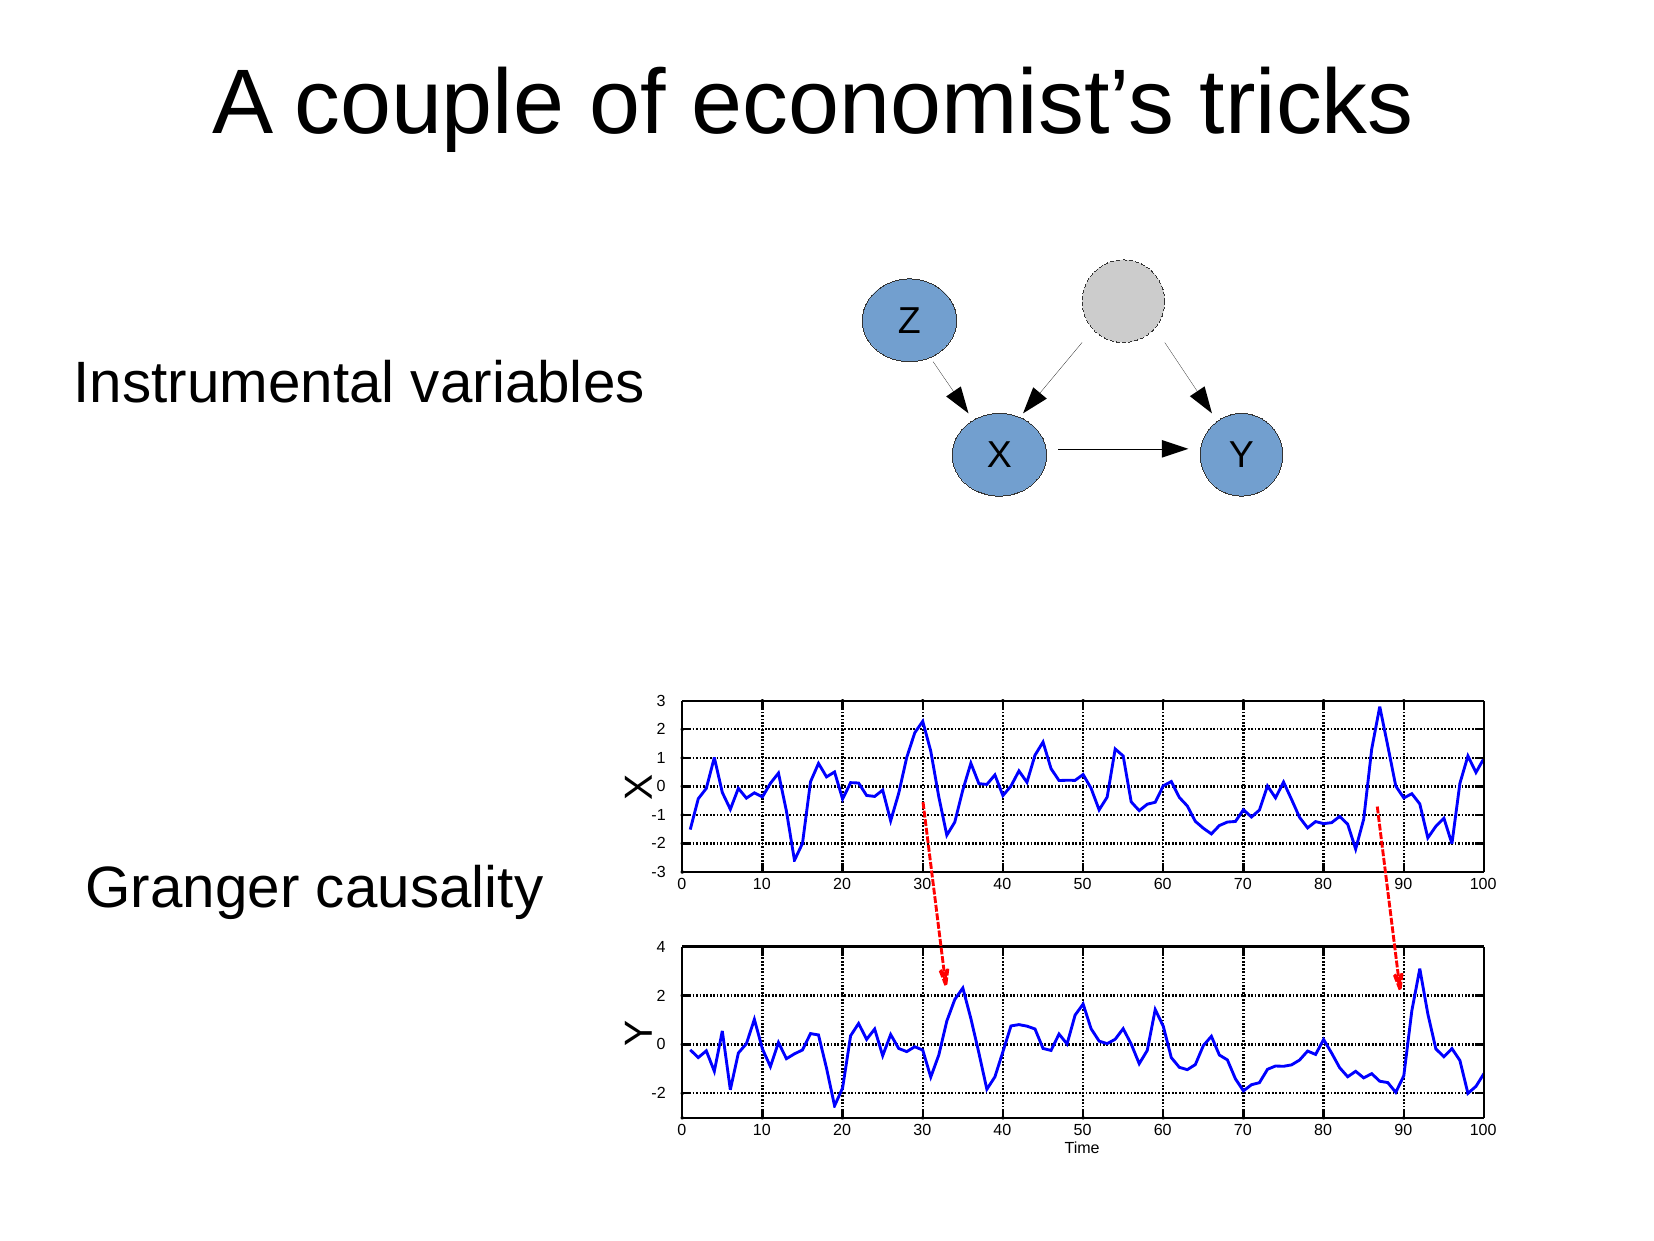

# A couple of economist’s tricks
Z
Instrumental variables
X
Y
Granger causality